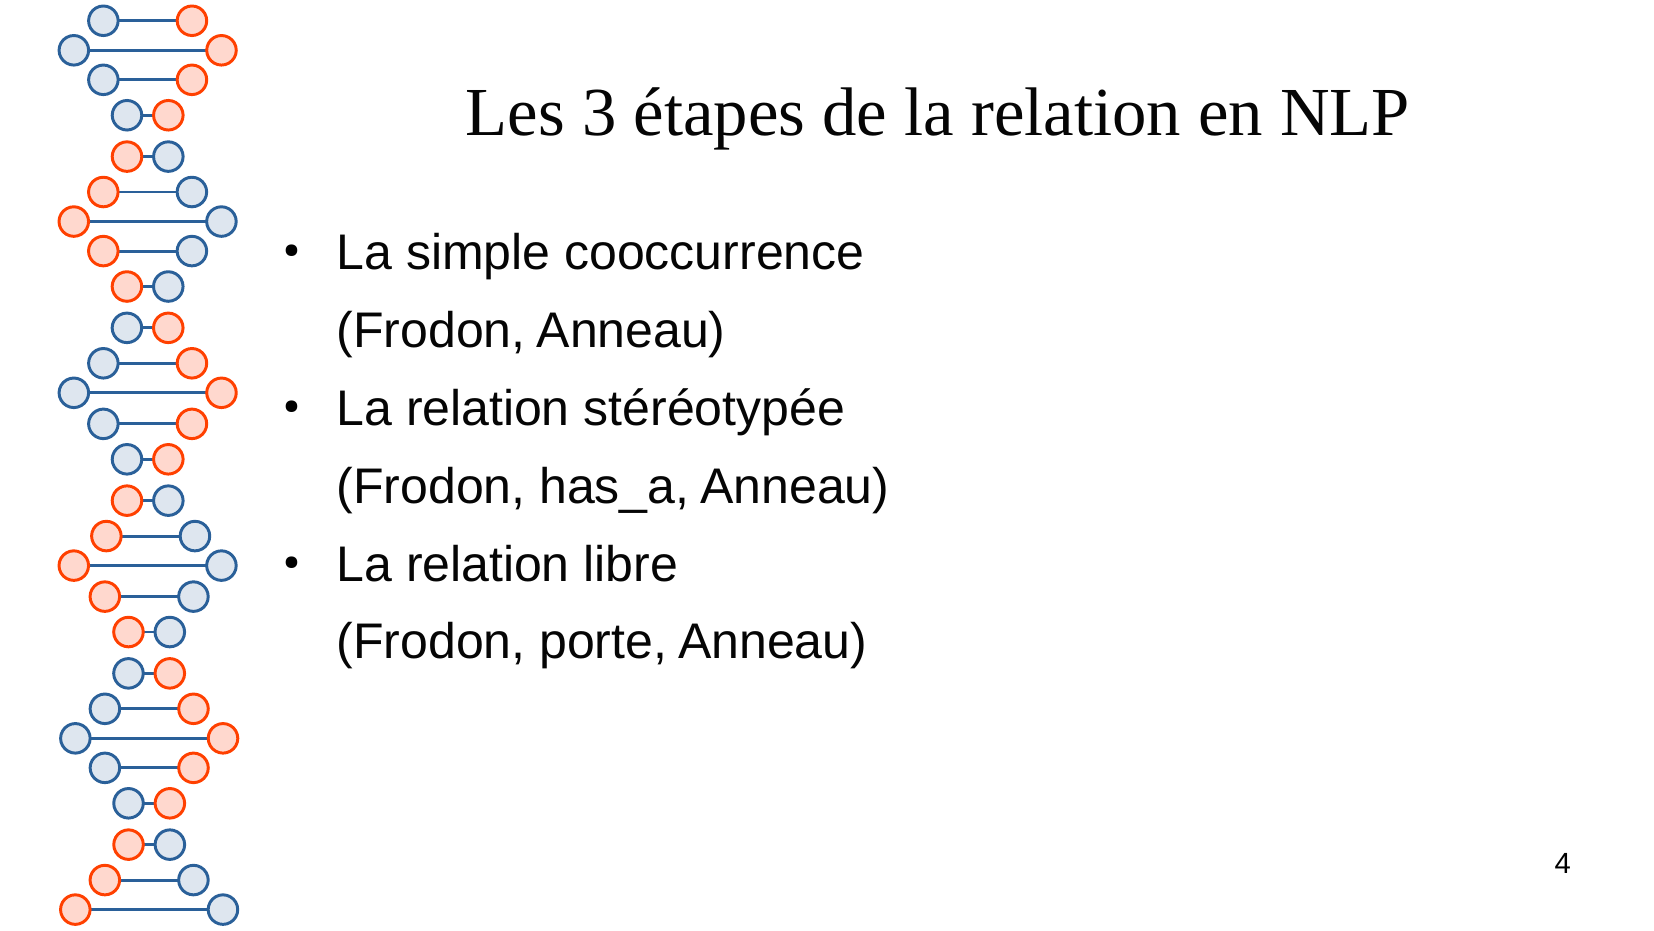

# Les 3 étapes de la relation en NLP
La simple cooccurrence
(Frodon, Anneau)
La relation stéréotypée
(Frodon, has_a, Anneau)
La relation libre
(Frodon, porte, Anneau)
4